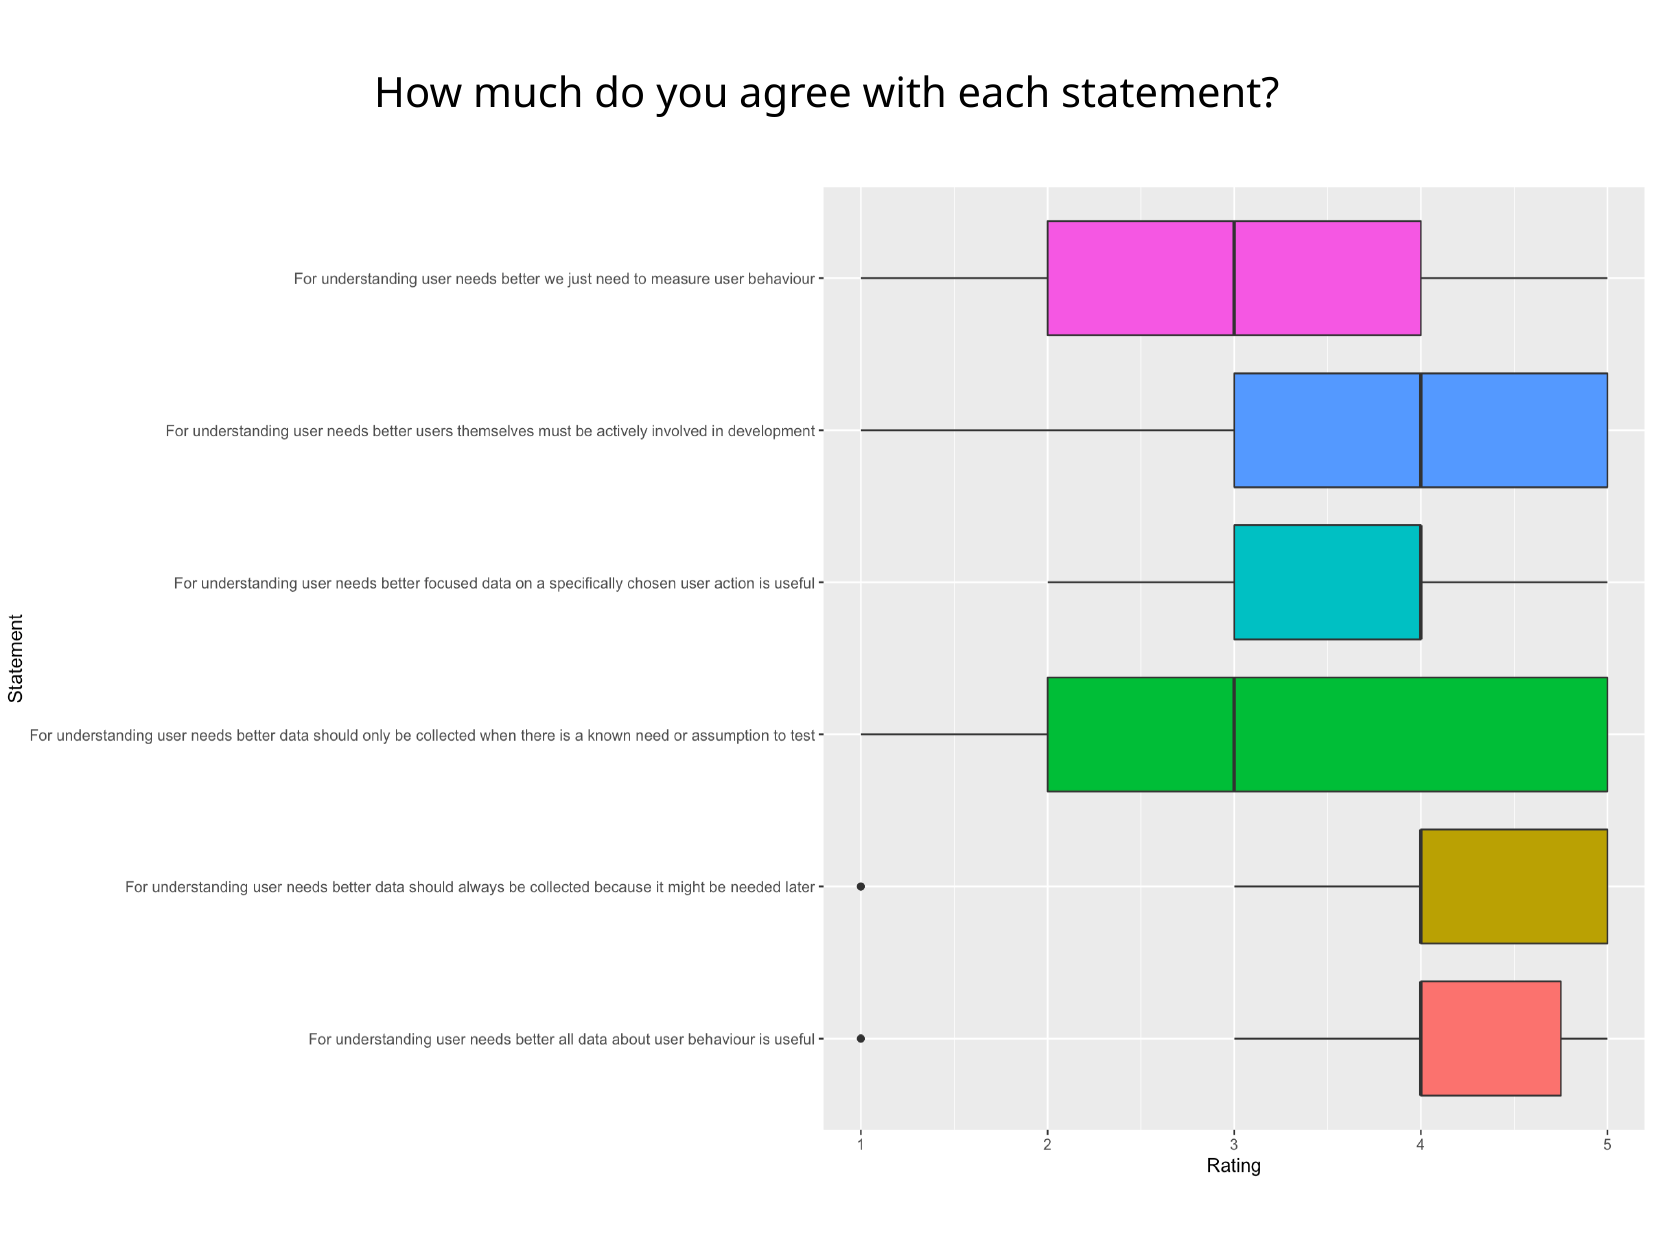

# How much do you agree with each statement?